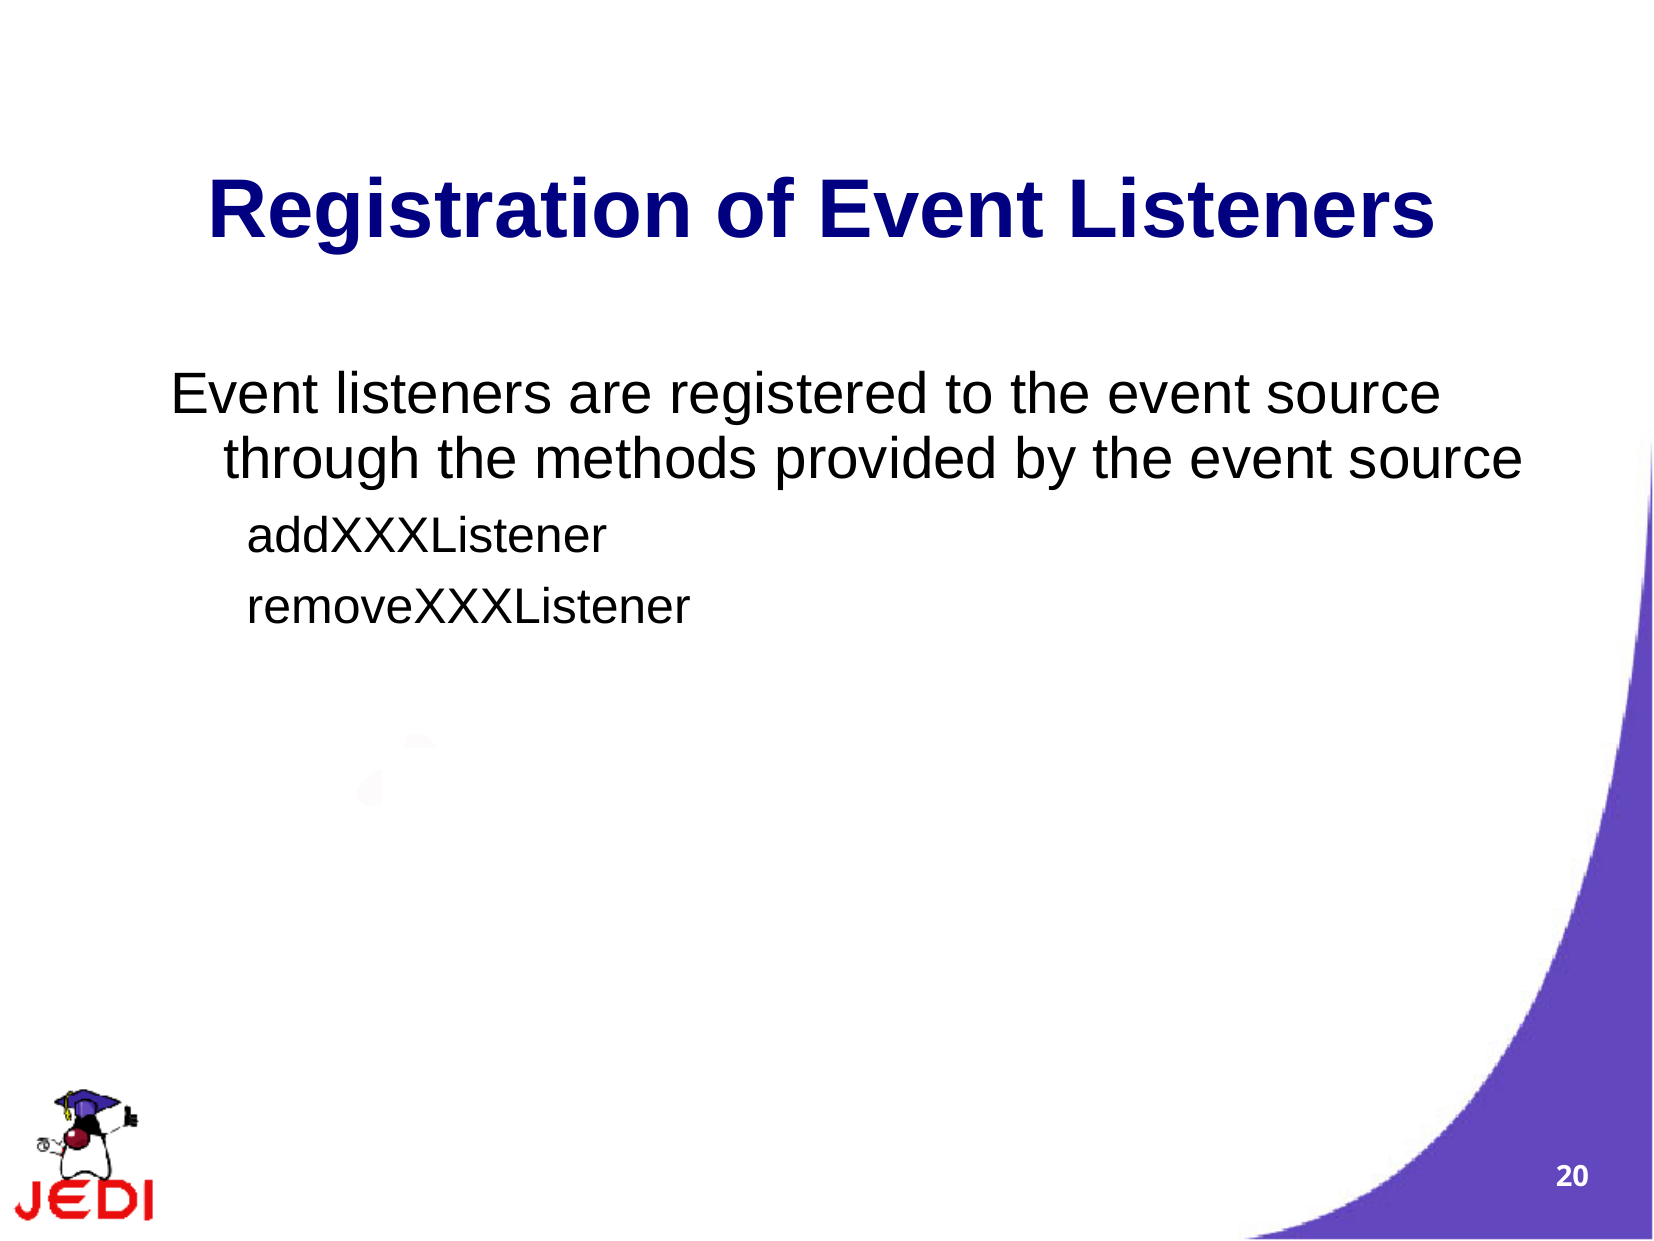

# Registration of Event Listeners
Event listeners are registered to the event source through the methods provided by the event source
addXXXListener
removeXXXListener